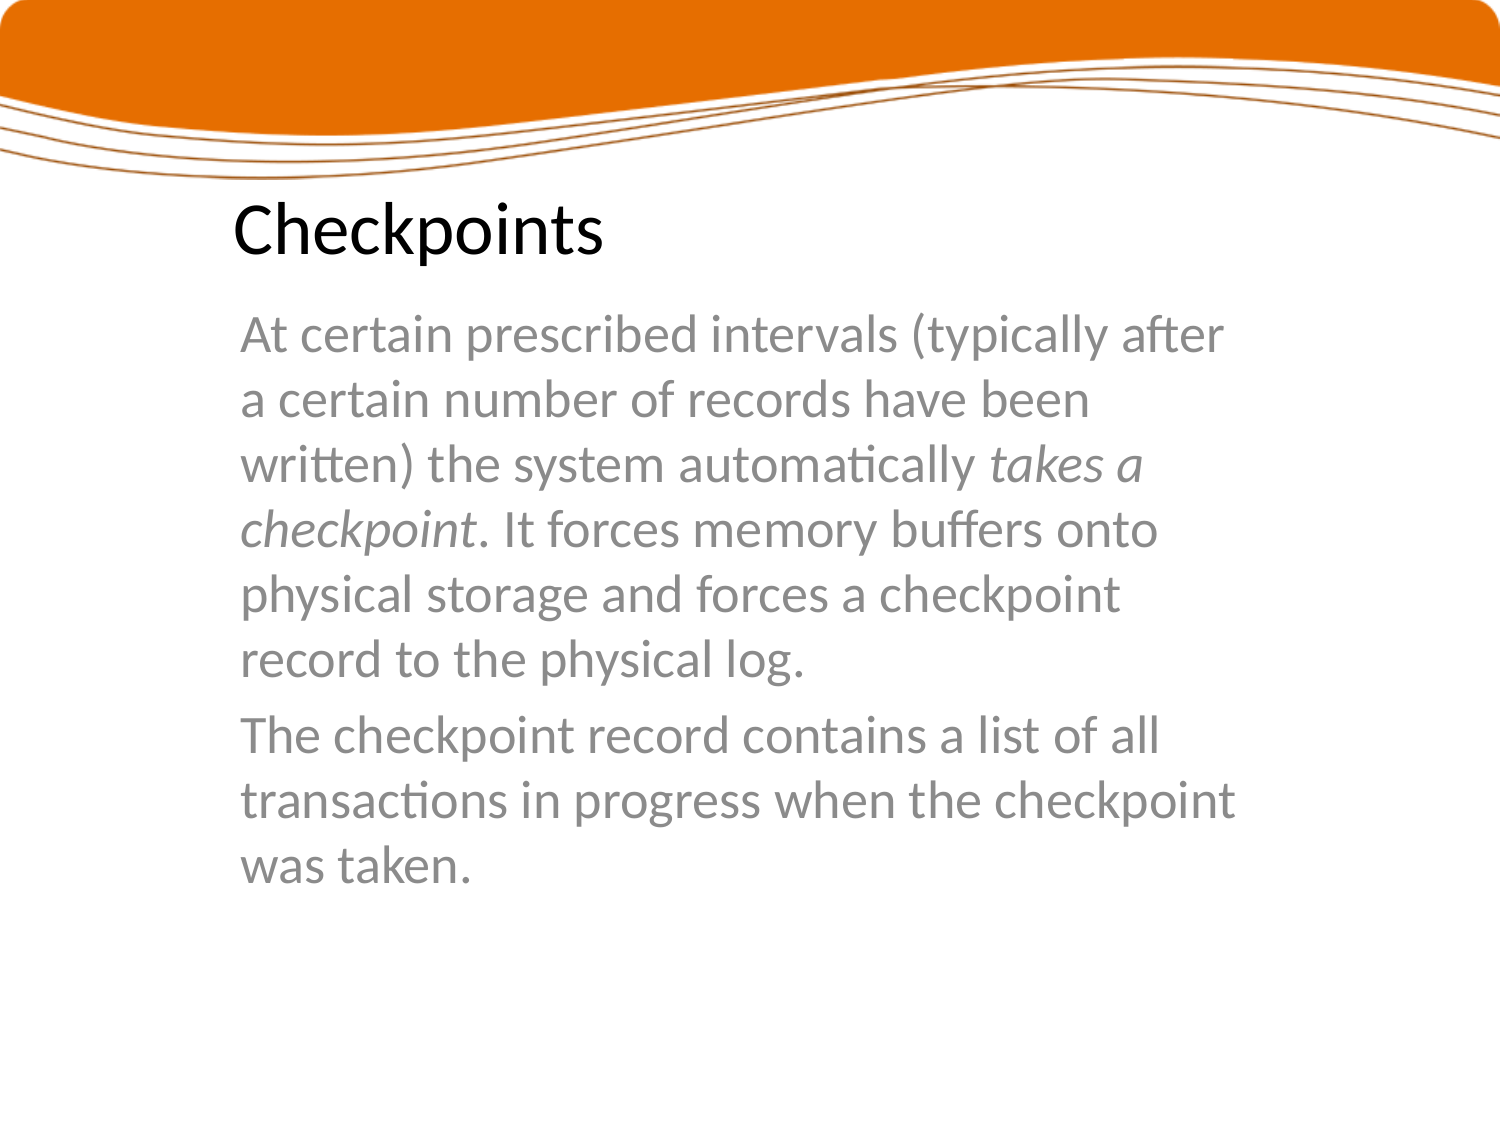

Checkpoints
# At certain prescribed intervals (typically after a certain number of records have been written) the system automatically takes a checkpoint. It forces memory buffers onto physical storage and forces a checkpoint record to the physical log.
The checkpoint record contains a list of all transactions in progress when the checkpoint was taken.